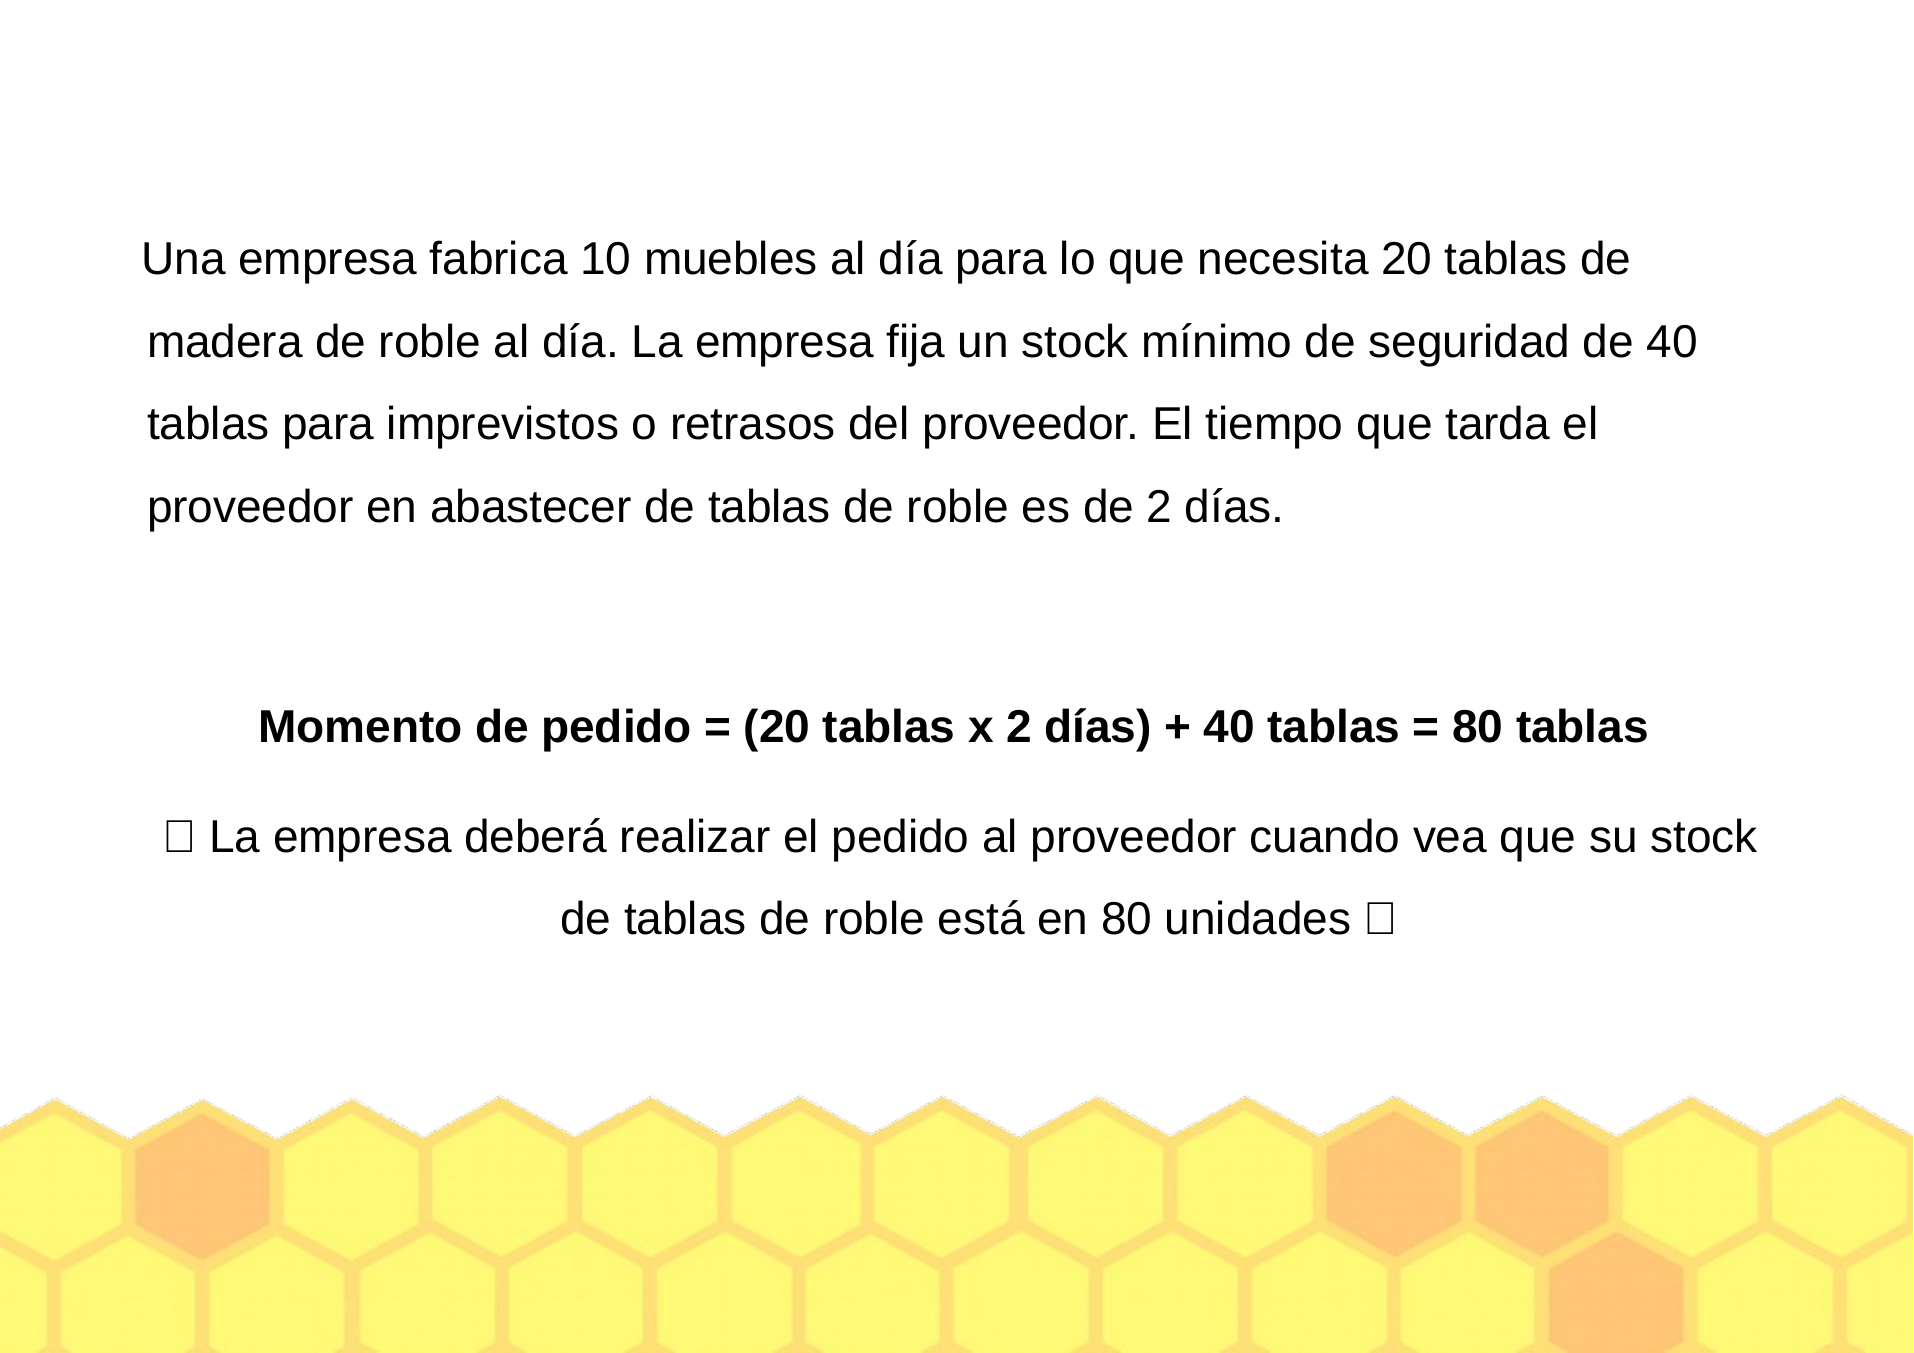

# Una empresa fabrica 10 muebles al día para lo que necesita 20 tablas de madera de roble al día. La empresa fija un stock mínimo de seguridad de 40 tablas para imprevistos o retrasos del proveedor. El tiempo que tarda el proveedor en abastecer de tablas de roble es de 2 días.
Momento de pedido = (20 tablas x 2 días) + 40 tablas = 80 tablas
  La empresa deberá realizar el pedido al proveedor cuando vea que su stock de tablas de roble está en 80 unidades 